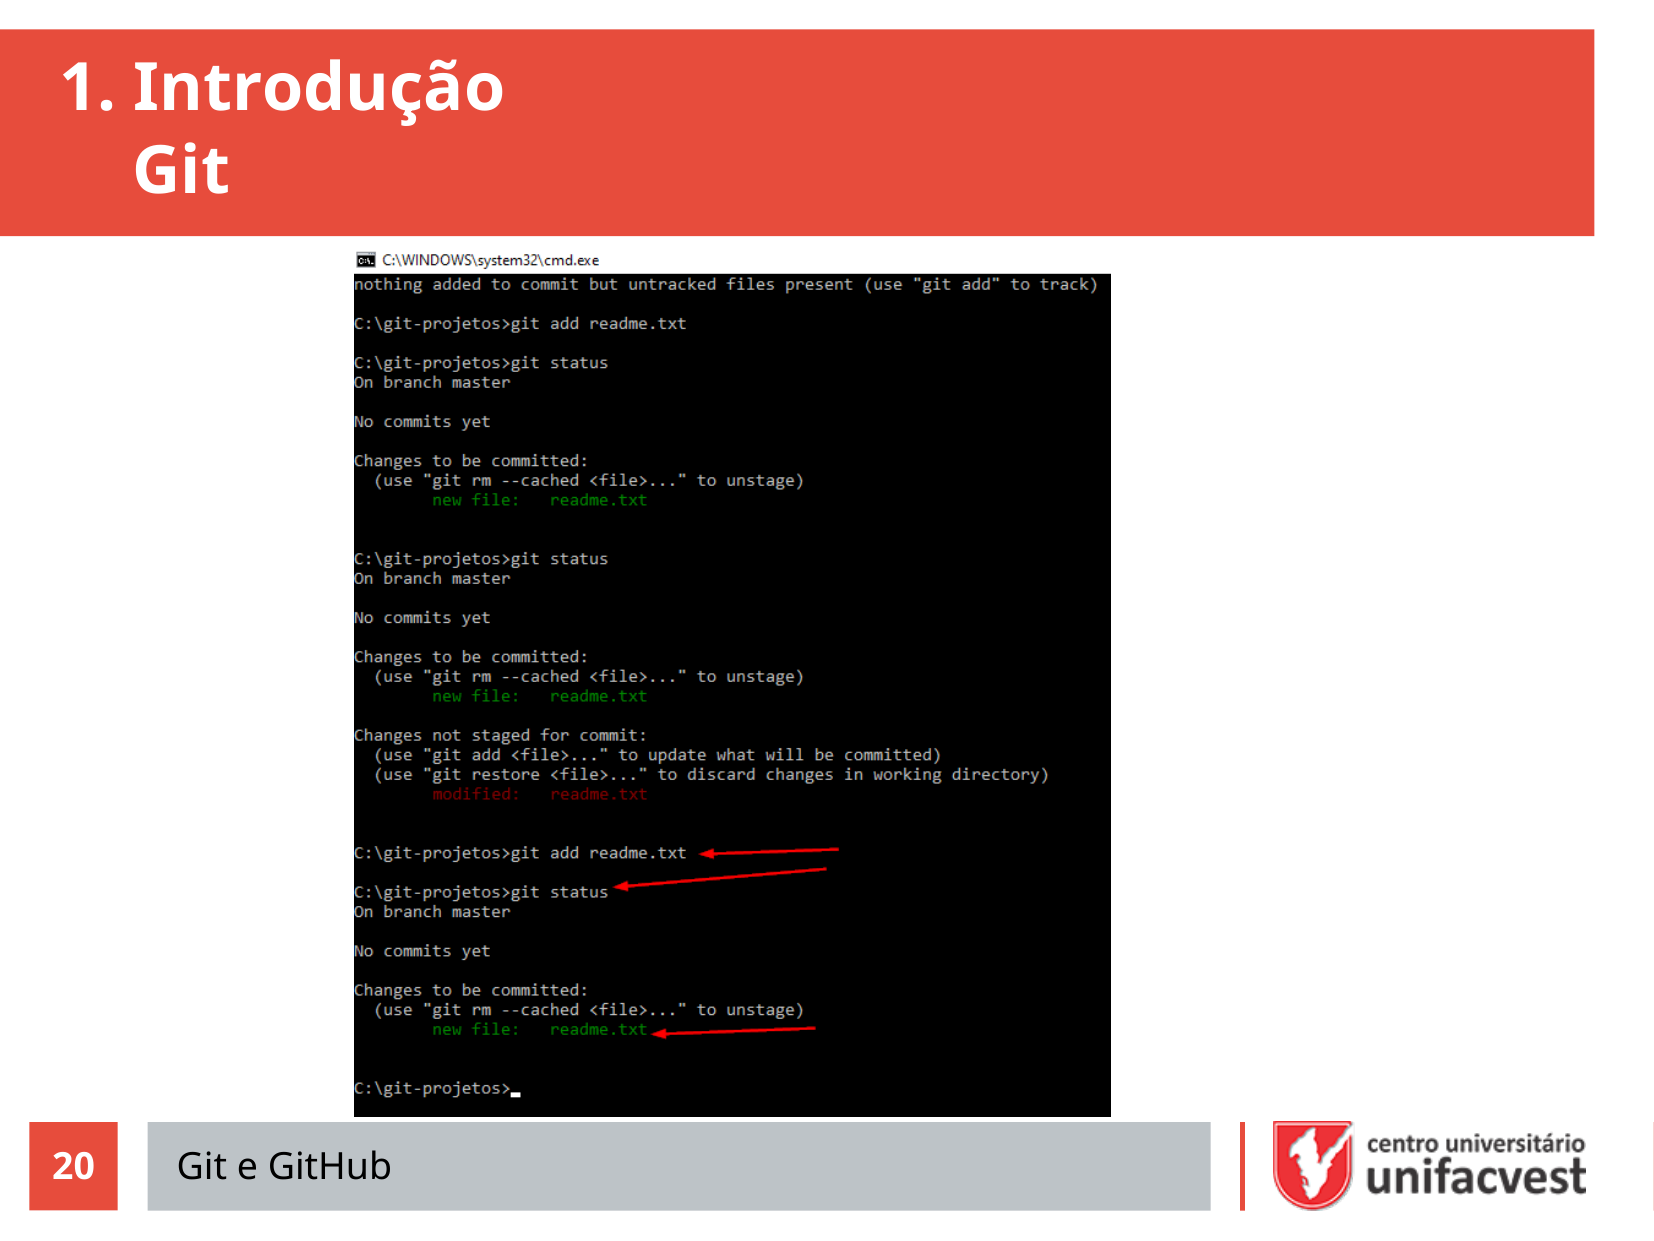

# 1. Introdução Git
20
Git e GitHub